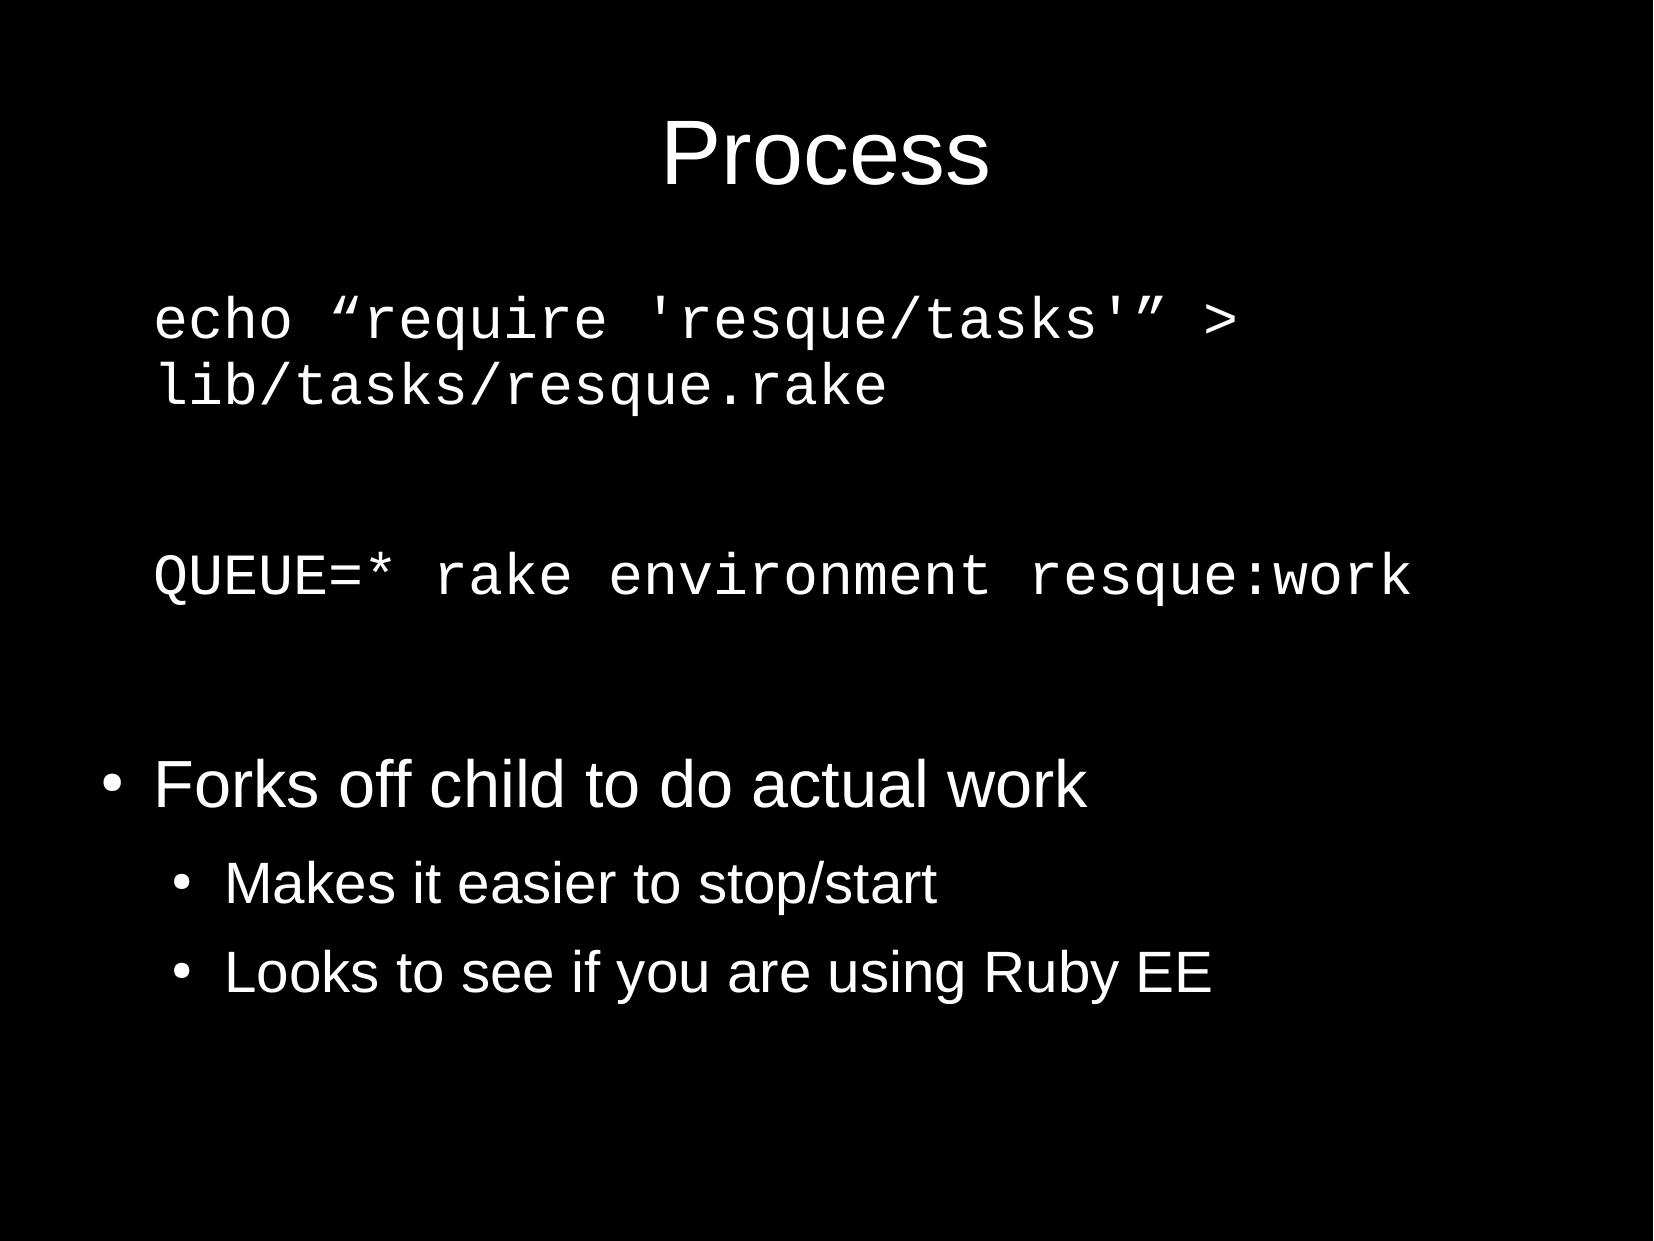

# Process
echo “require 'resque/tasks'” > lib/tasks/resque.rake
QUEUE=* rake environment resque:work
Forks off child to do actual work
Makes it easier to stop/start
Looks to see if you are using Ruby EE